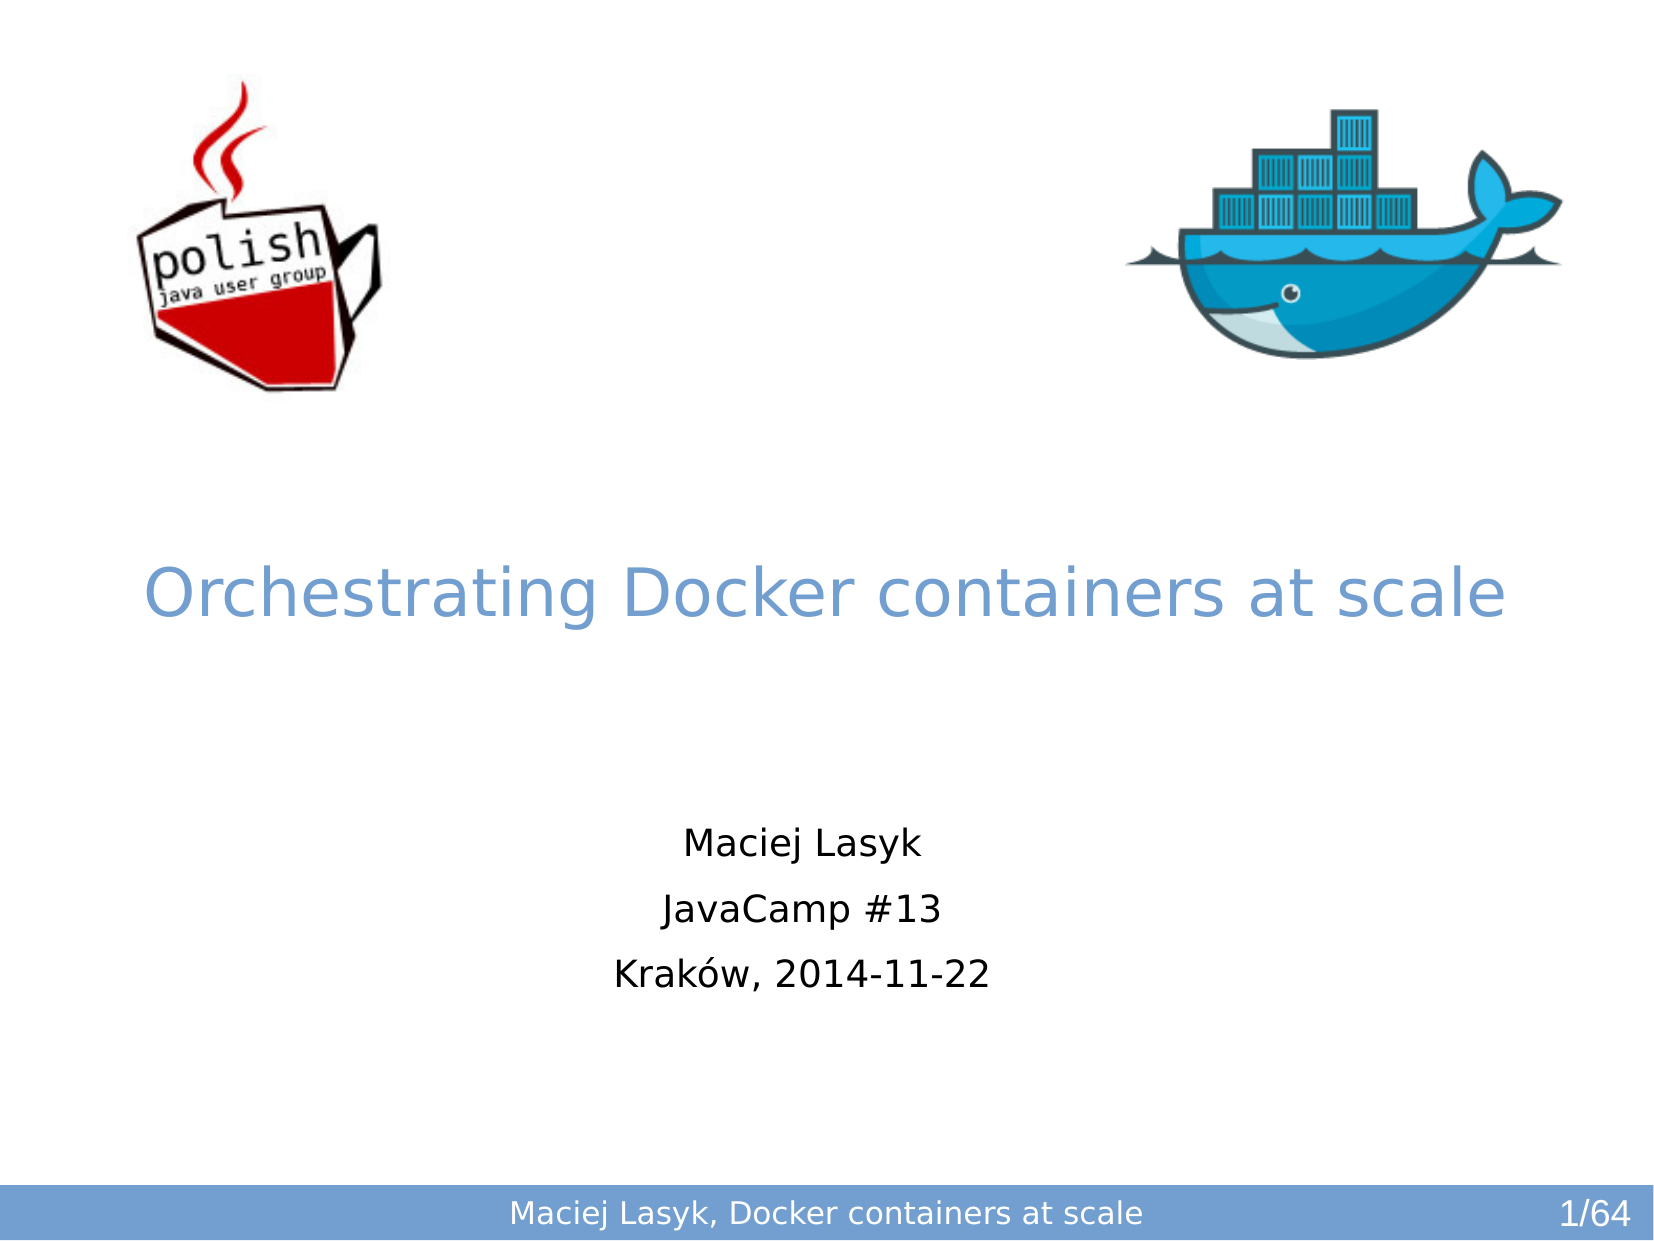

Orchestrating Docker containers at scale
Maciej Lasyk
JavaCamp #13
Kraków, 2014-11-22
 1/64
Maciej Lasyk, Docker containers at scale